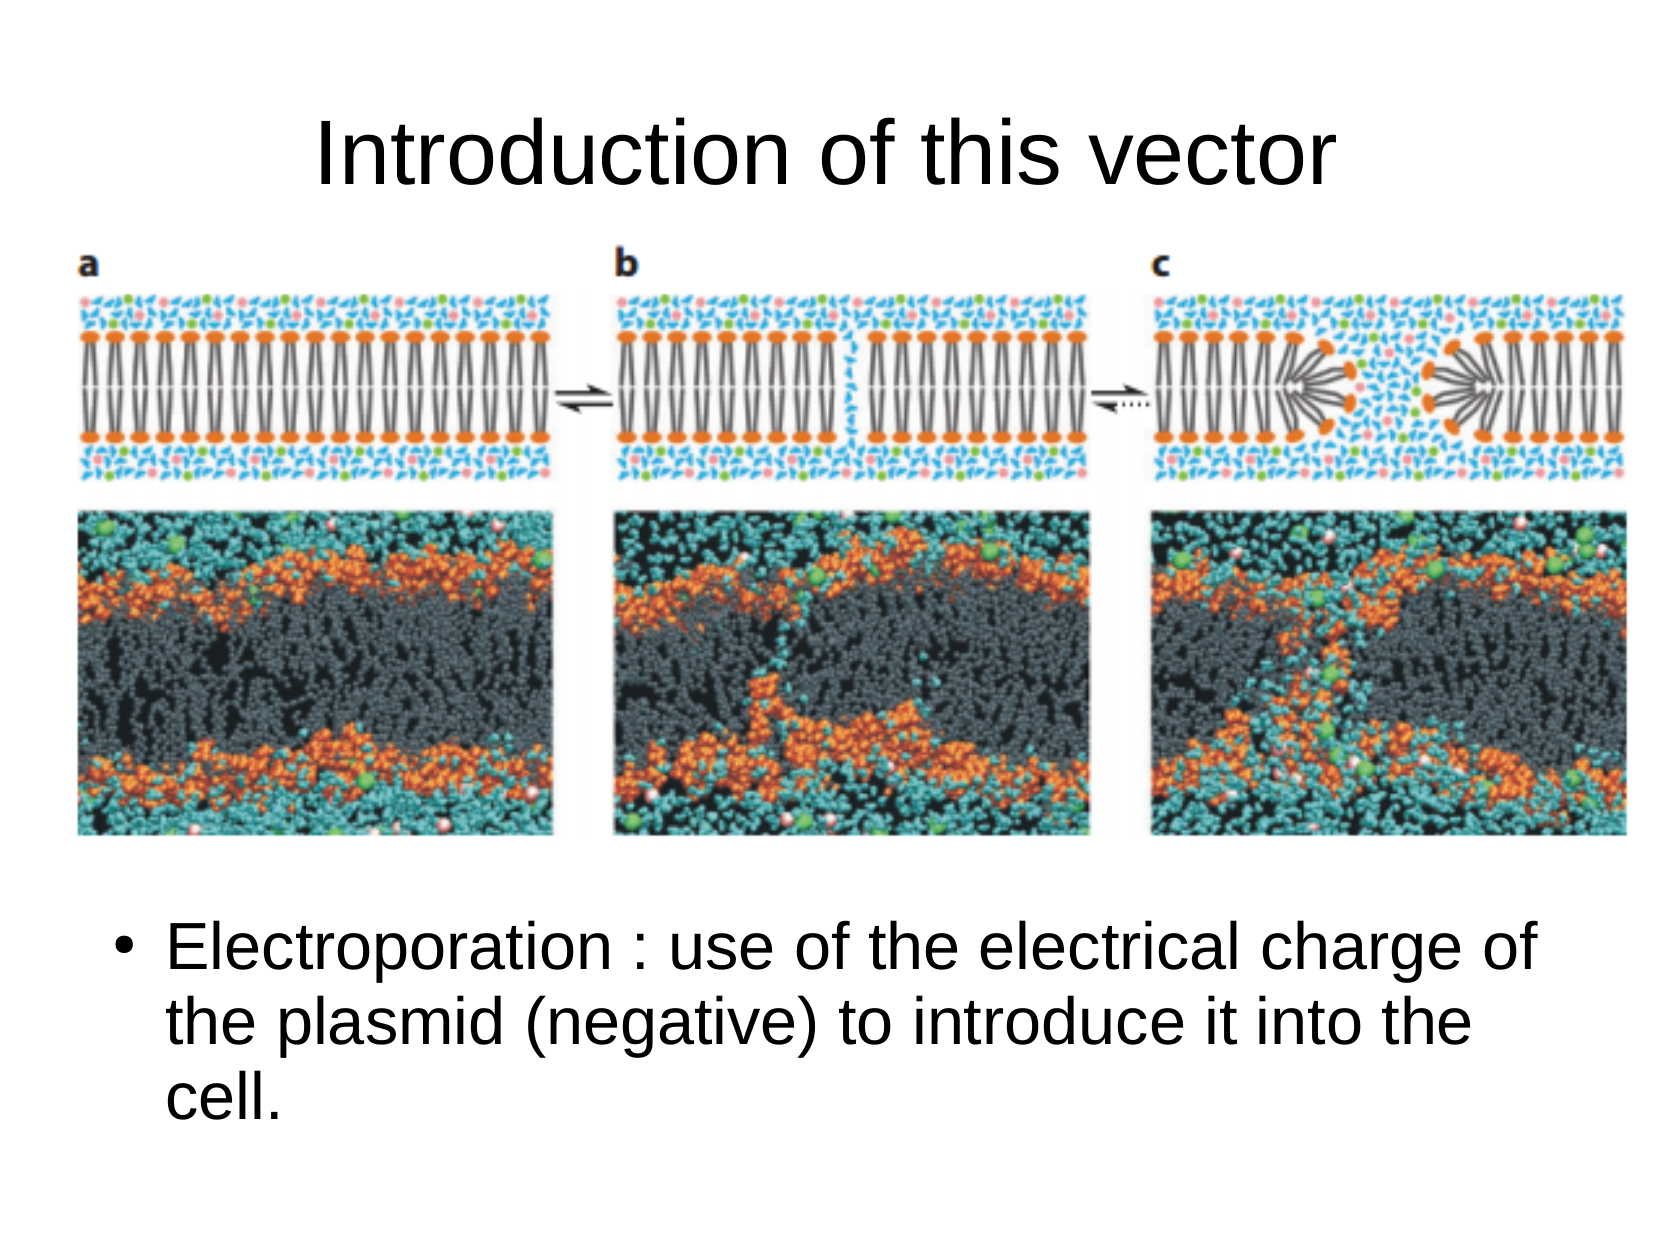

# Introduction of this vector
Electroporation : use of the electrical charge of the plasmid (negative) to introduce it into the cell.